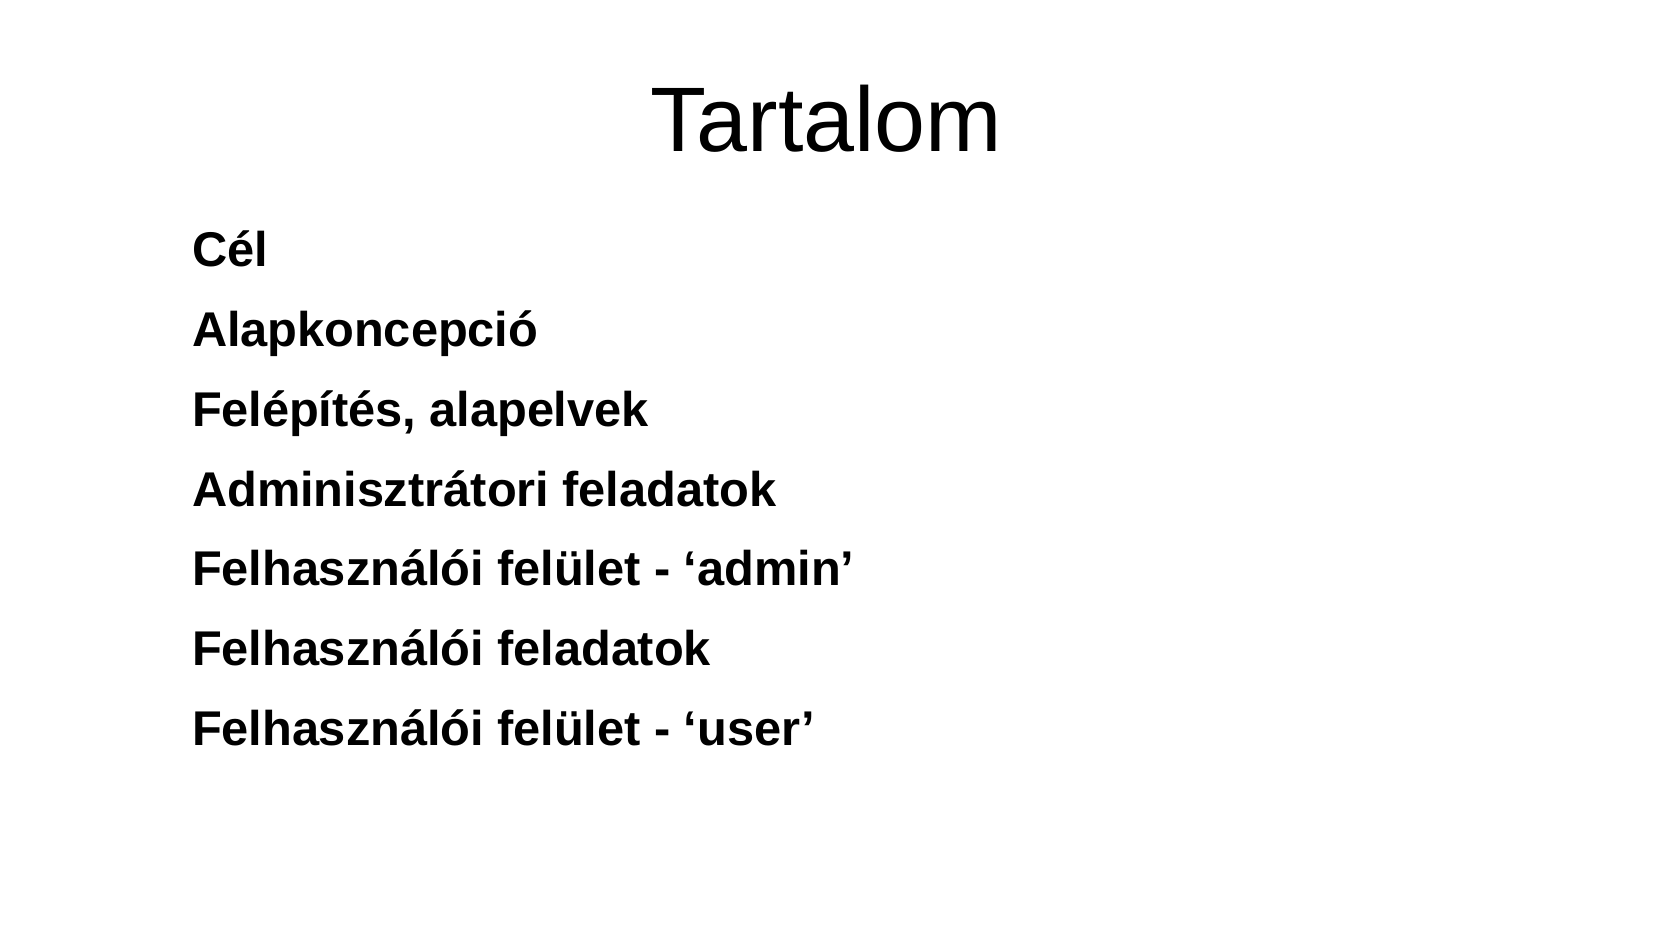

# Tartalom
Cél
Alapkoncepció
Felépítés, alapelvek
Adminisztrátori feladatok
Felhasználói felület - ‘admin’
Felhasználói feladatok
Felhasználói felület - ‘user’